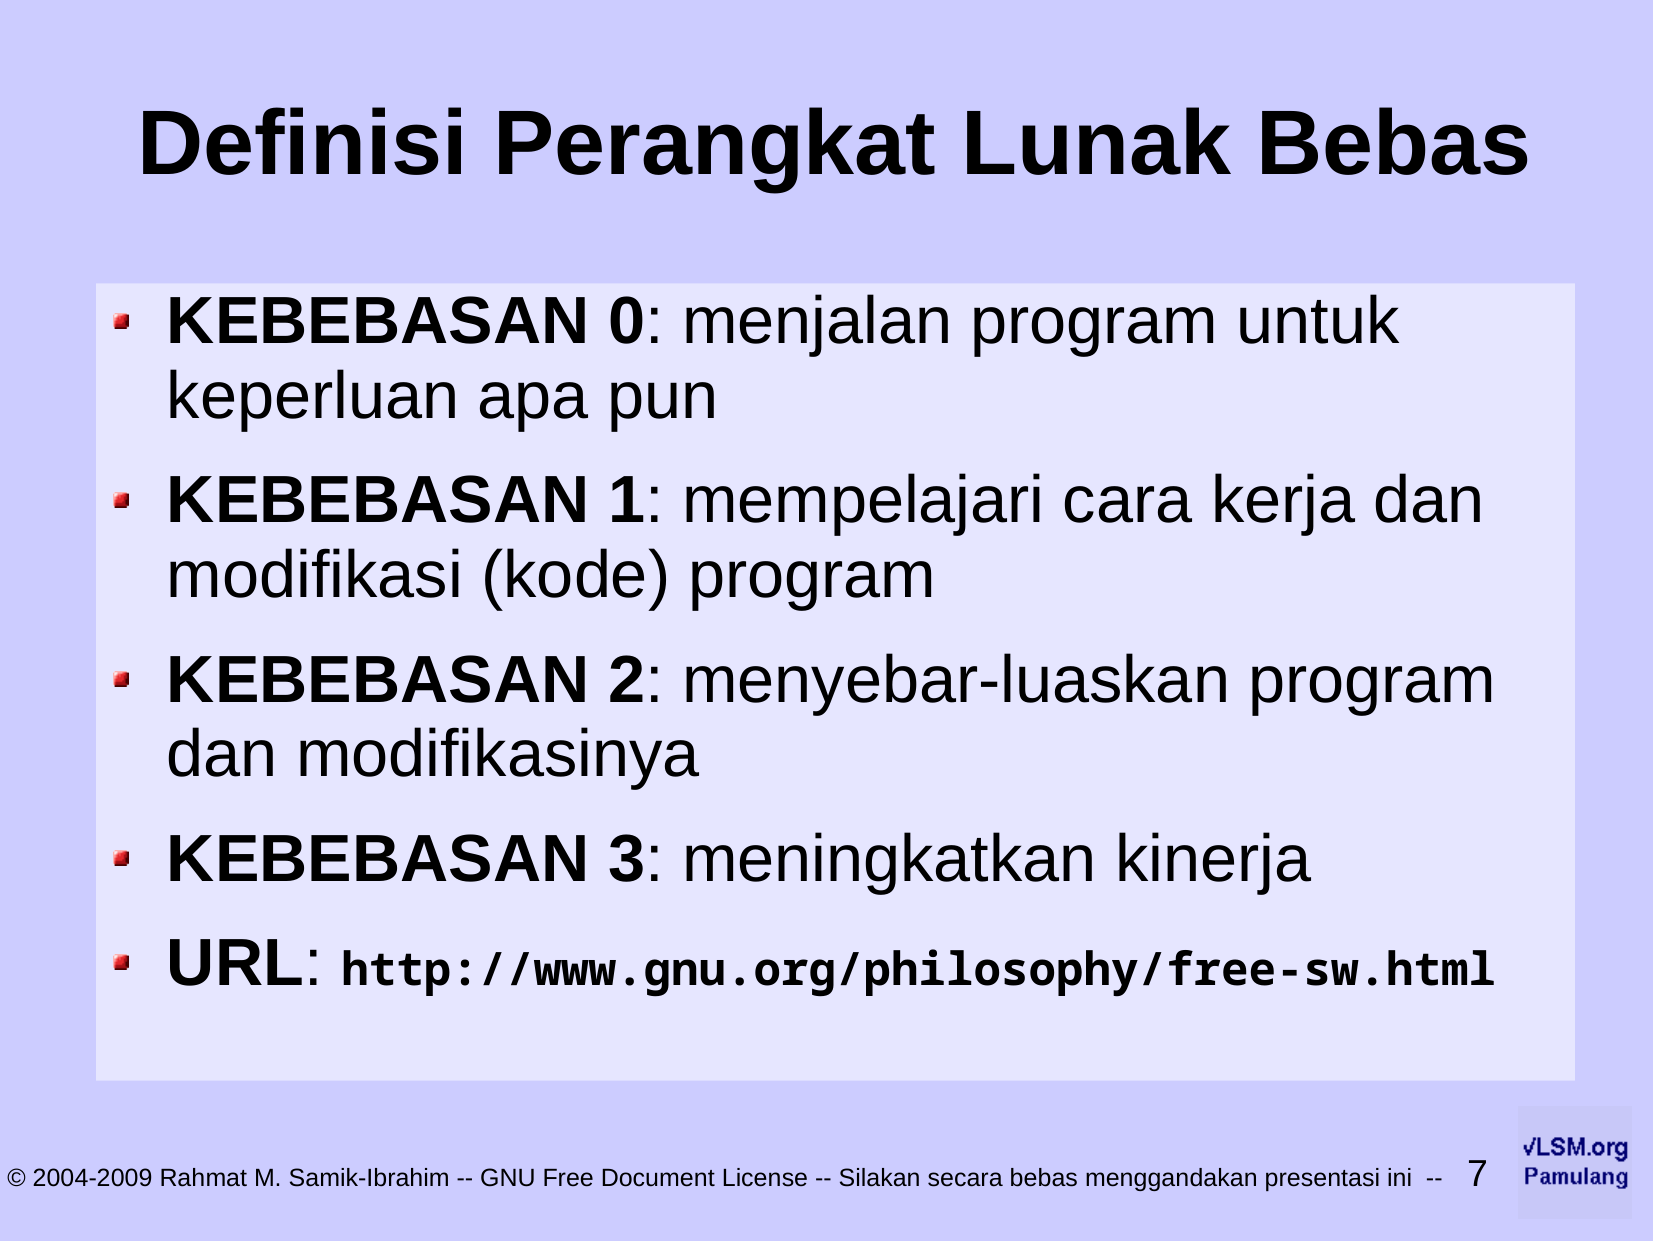

# Definisi Perangkat Lunak Bebas
KEBEBASAN 0: menjalan program untuk keperluan apa pun
KEBEBASAN 1: mempelajari cara kerja dan modifikasi (kode) program
KEBEBASAN 2: menyebar-luaskan program dan modifikasinya
KEBEBASAN 3: meningkatkan kinerja
URL: http://www.gnu.org/philosophy/free-sw.html